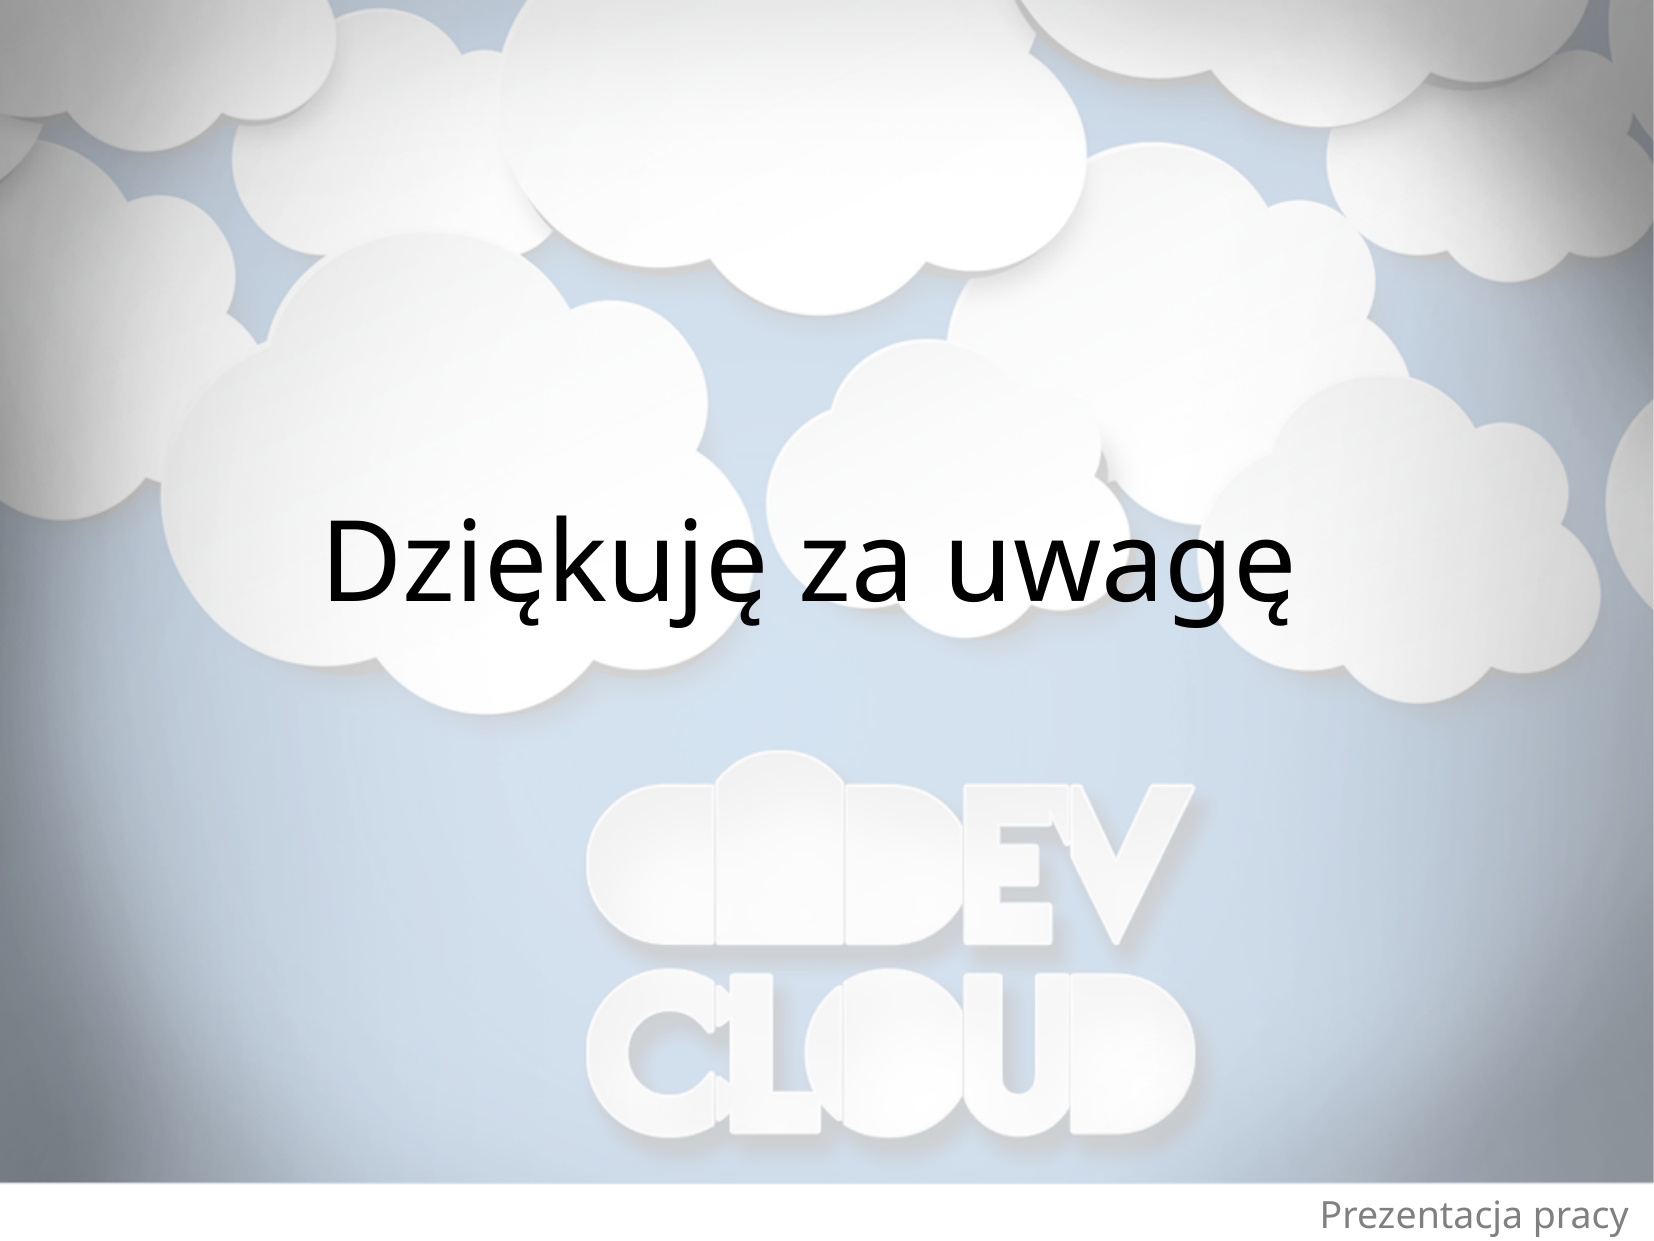

# Dziękuję za uwagę
Prezentacja pracy dyplomowej